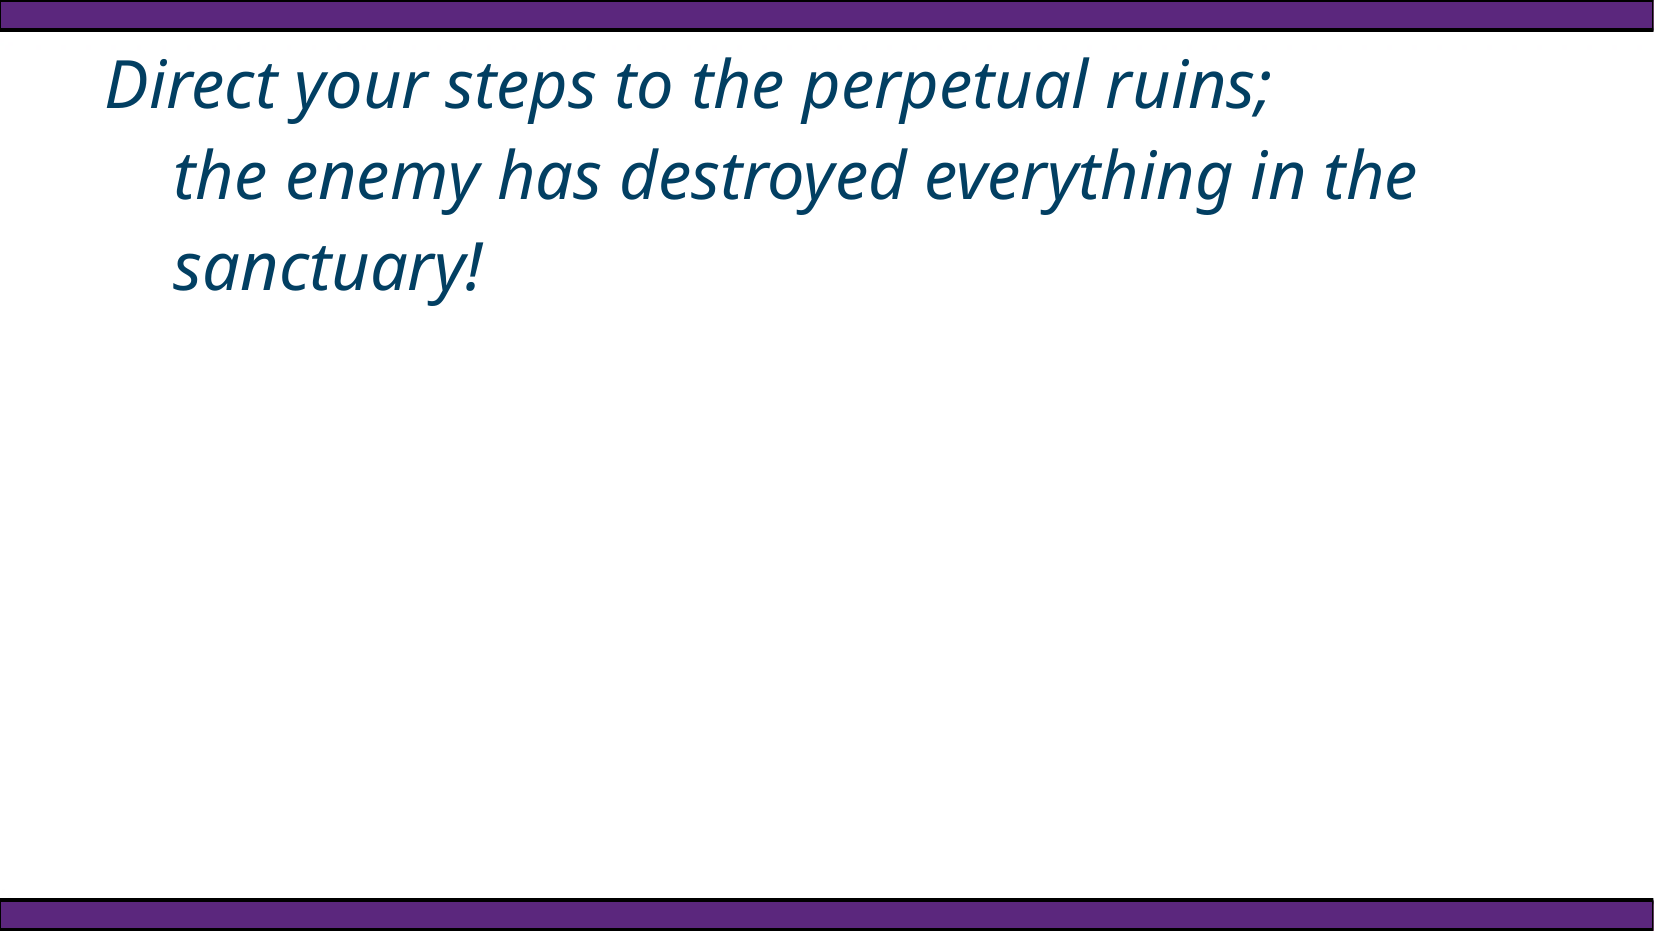

Direct your steps to the perpetual ruins;
 the enemy has destroyed everything in the
 sanctuary!